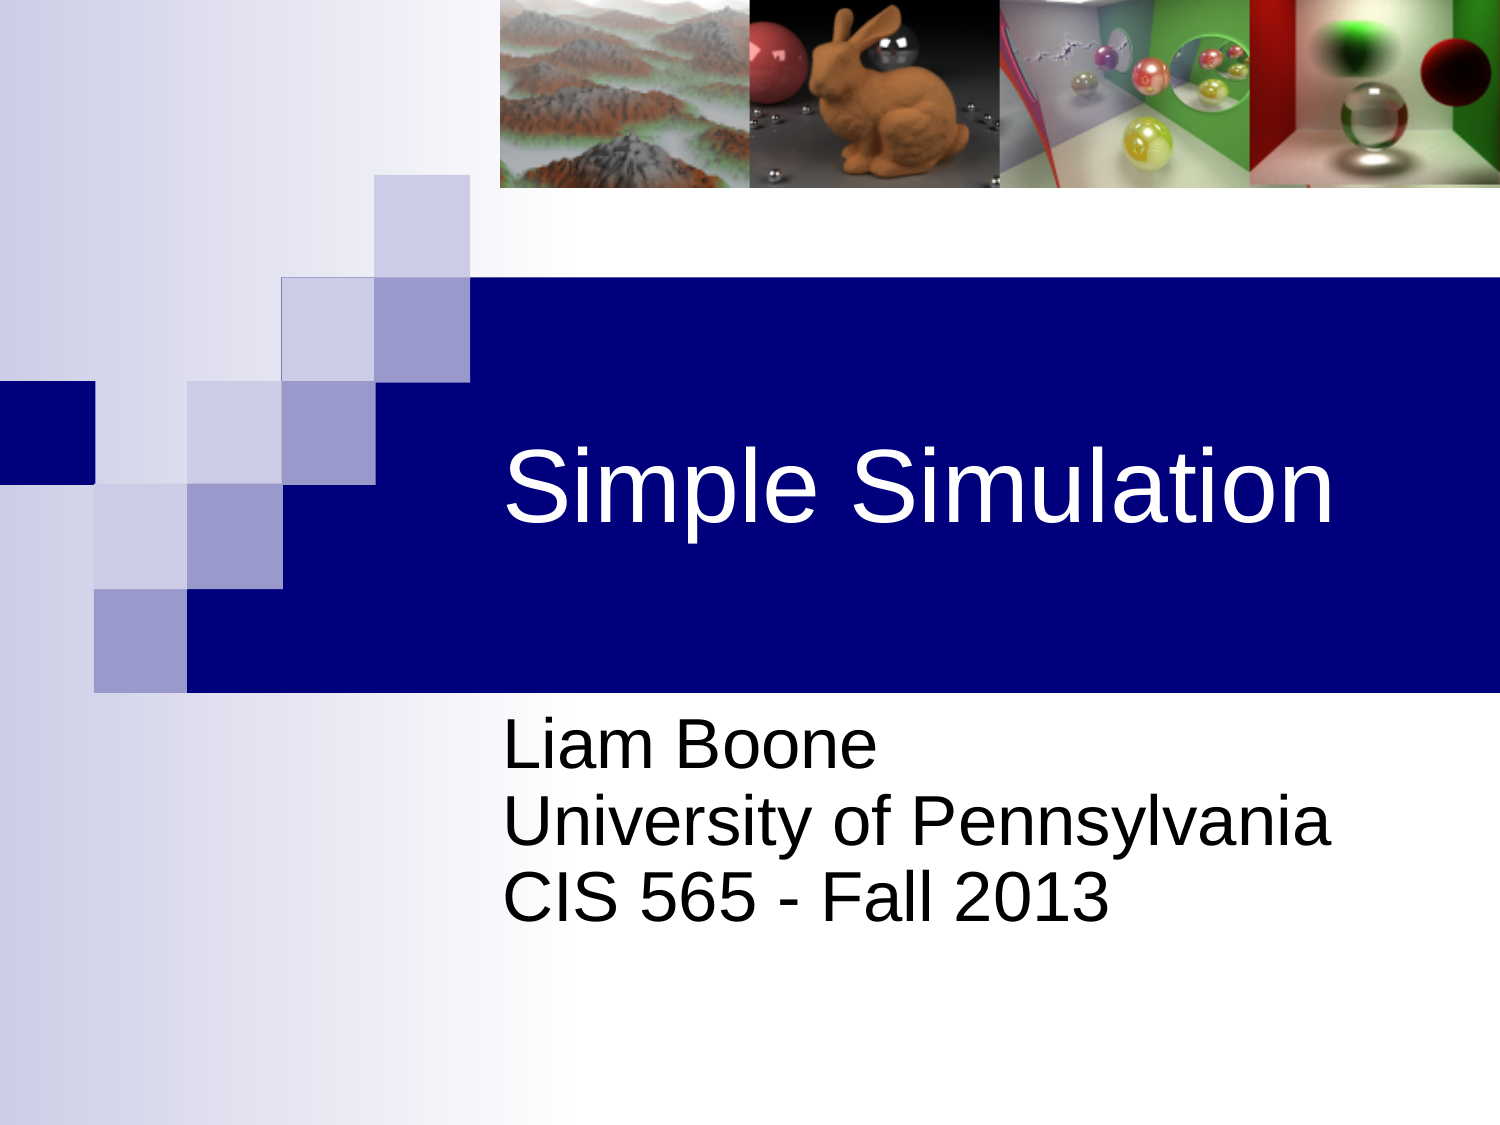

Simple Simulation
Liam Boone
University of Pennsylvania
CIS 565 - Fall 2013